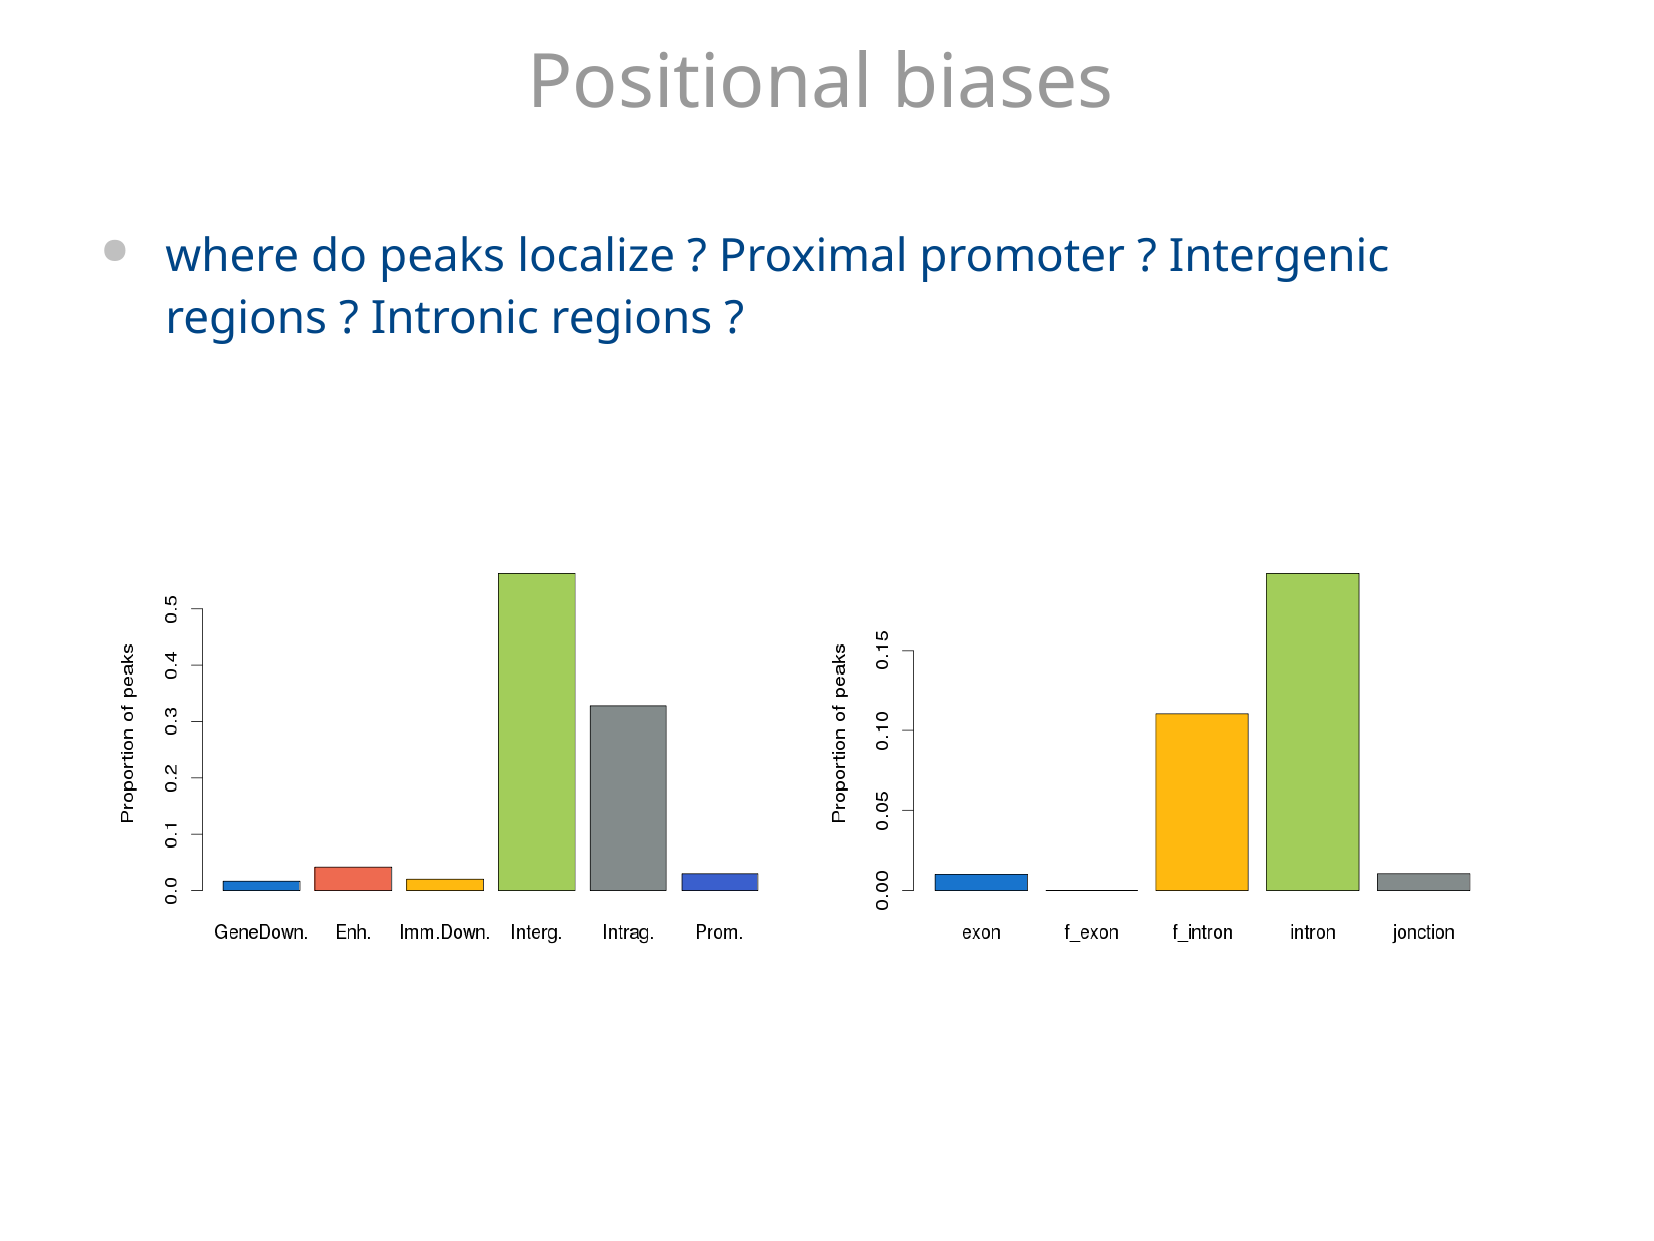

# Positional biases
where do peaks localize ? Proximal promoter ? Intergenic regions ? Intronic regions ?